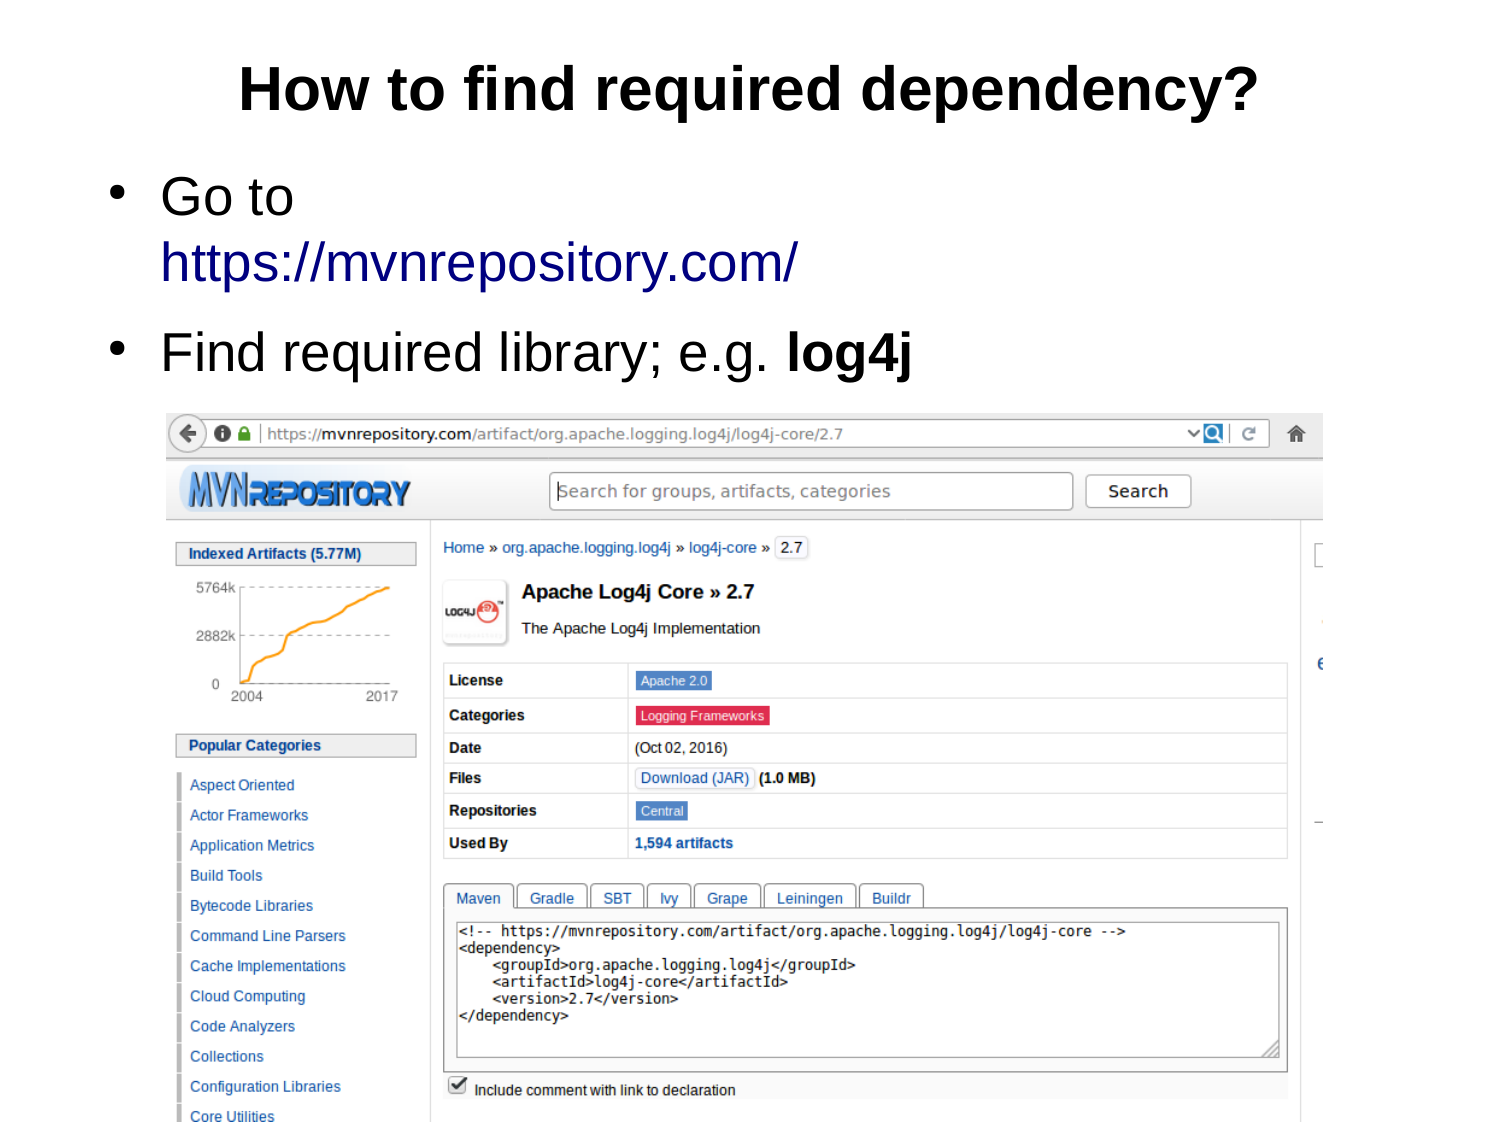

# How to find required dependency?
Go to
https://mvnrepository.com/
Find required library; e.g. log4j